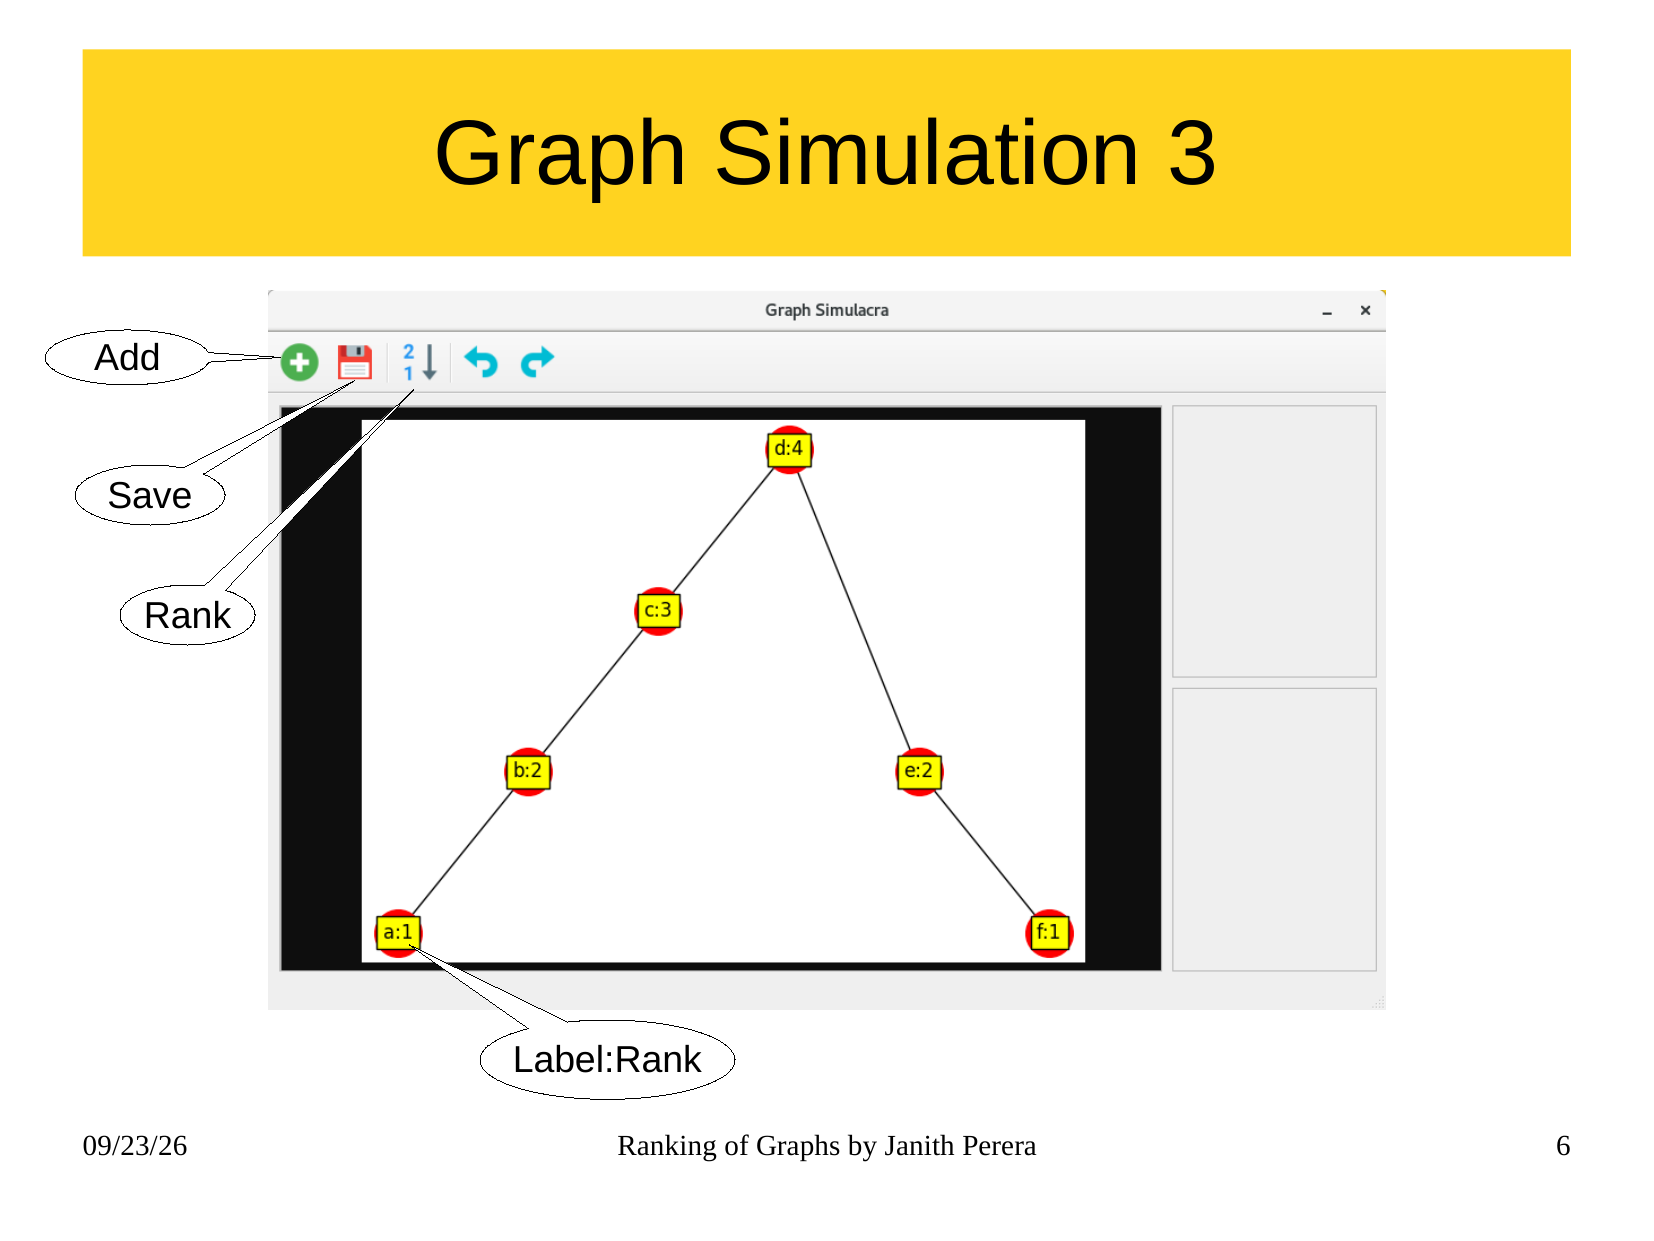

# Graph Simulation 3
Add
Save
Rank
Label:Rank
Ranking of Graphs by Janith Perera
6